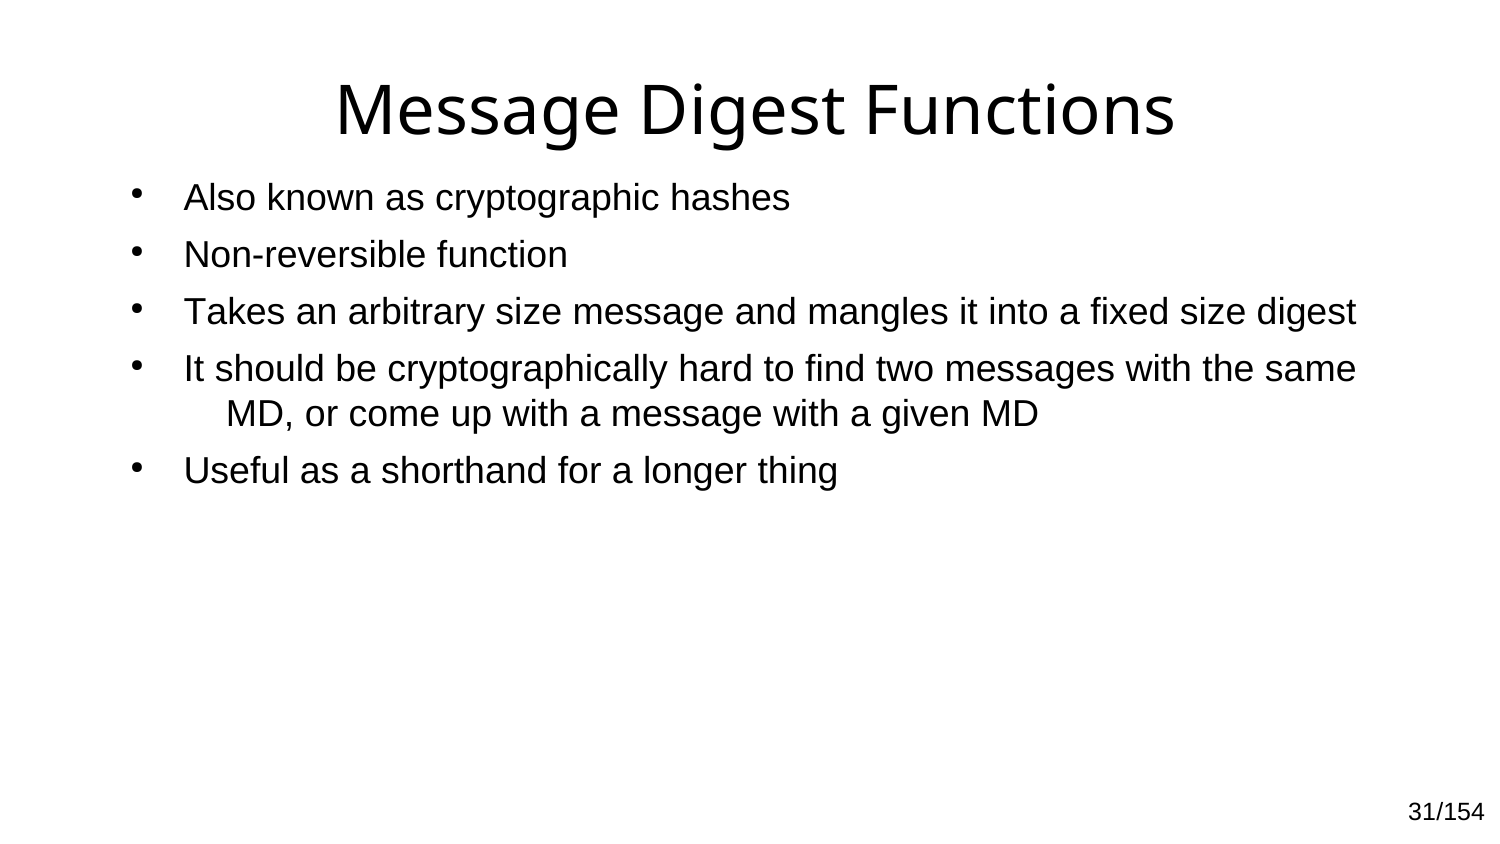

# Message Digest Functions
Also known as cryptographic hashes
Non-reversible function
Takes an arbitrary size message and mangles it into a fixed size digest
It should be cryptographically hard to find two messages with the same MD, or come up with a message with a given MD
Useful as a shorthand for a longer thing